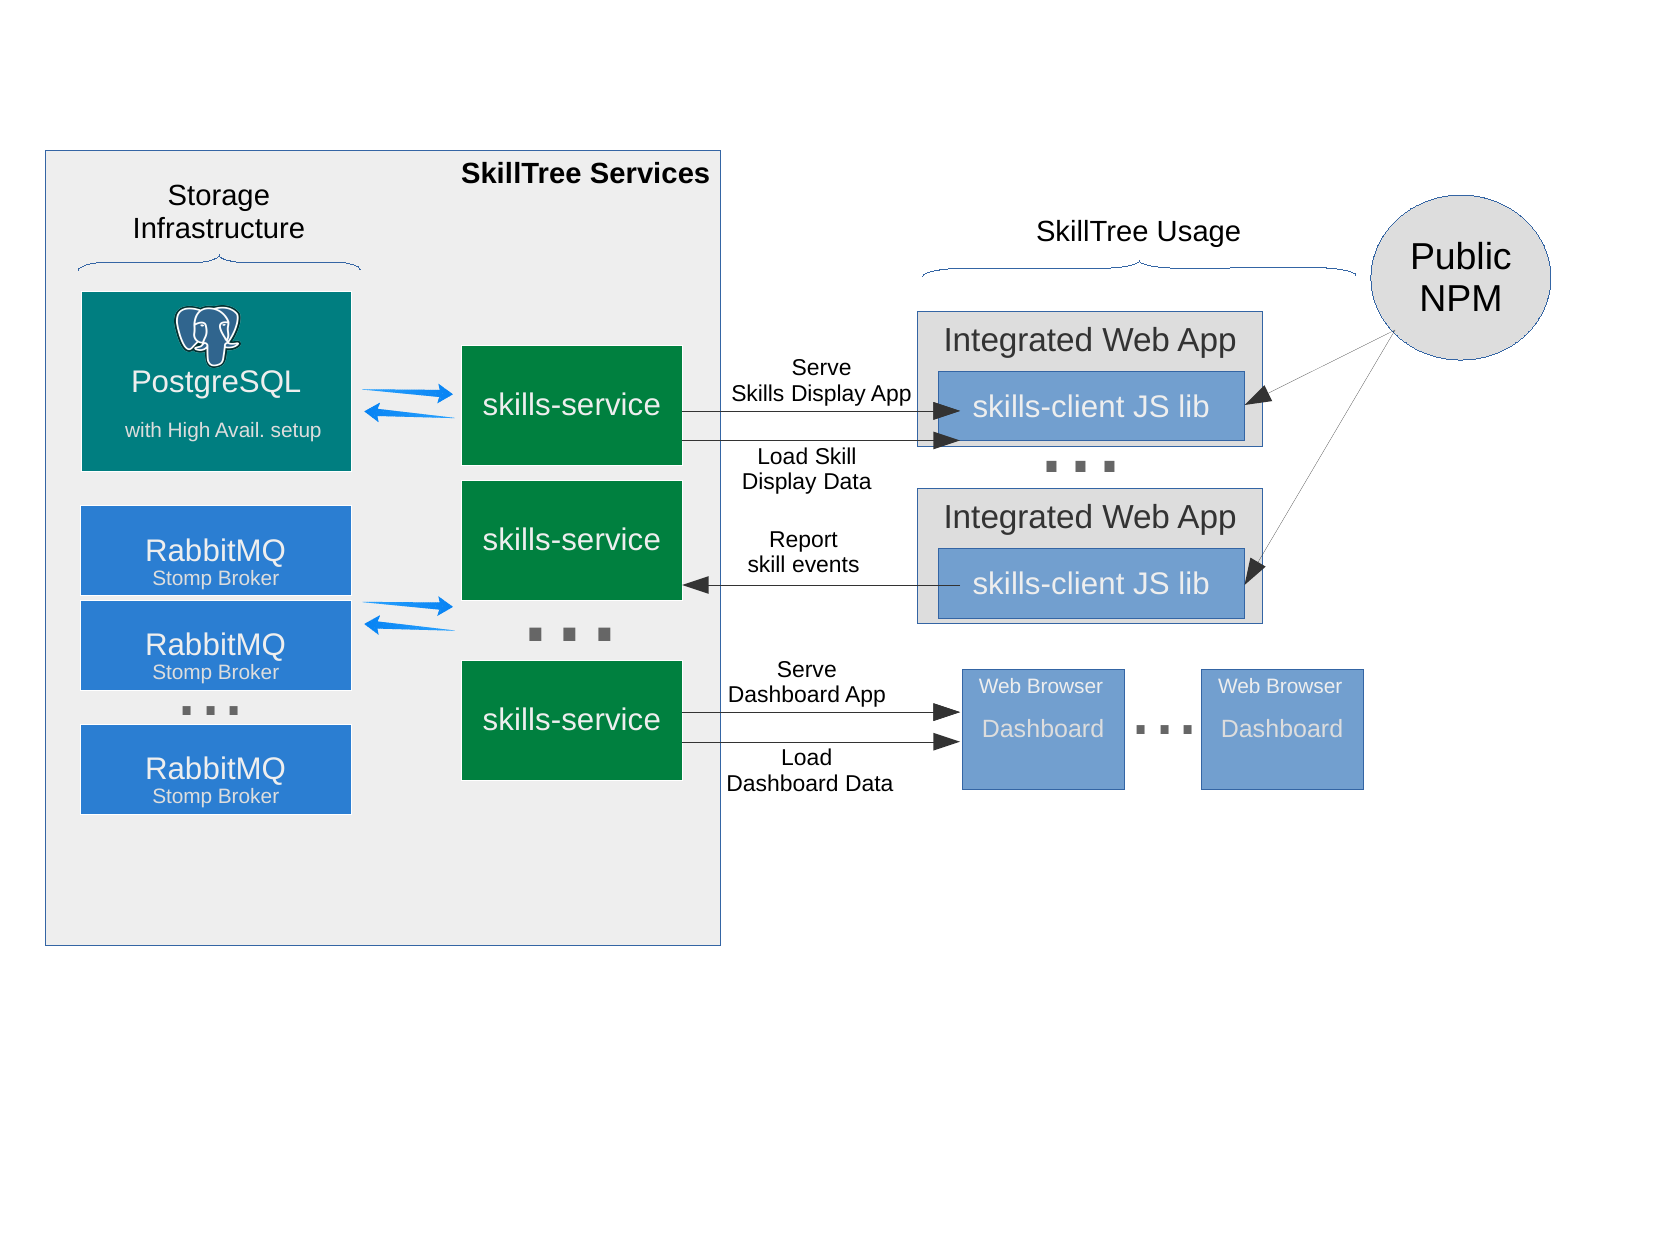

SkillTree Services
Storage
Infrastructure
Public
NPM
SkillTree Usage
PostgreSQL
Integrated Web App
skills-service
Serve
Skills Display App
...
skills-client JS lib
with High Avail. setup
Load Skill Display Data
skills-service
Integrated Web App
RabbitMQ
Stomp Broker
Report
skill events
...
skills-client JS lib
RabbitMQ
Stomp Broker
...
Serve
Dashboard App
...
skills-service
Web Browser
Web Browser
Dashboard
Dashboard
RabbitMQ
Stomp Broker
Load
 Dashboard Data